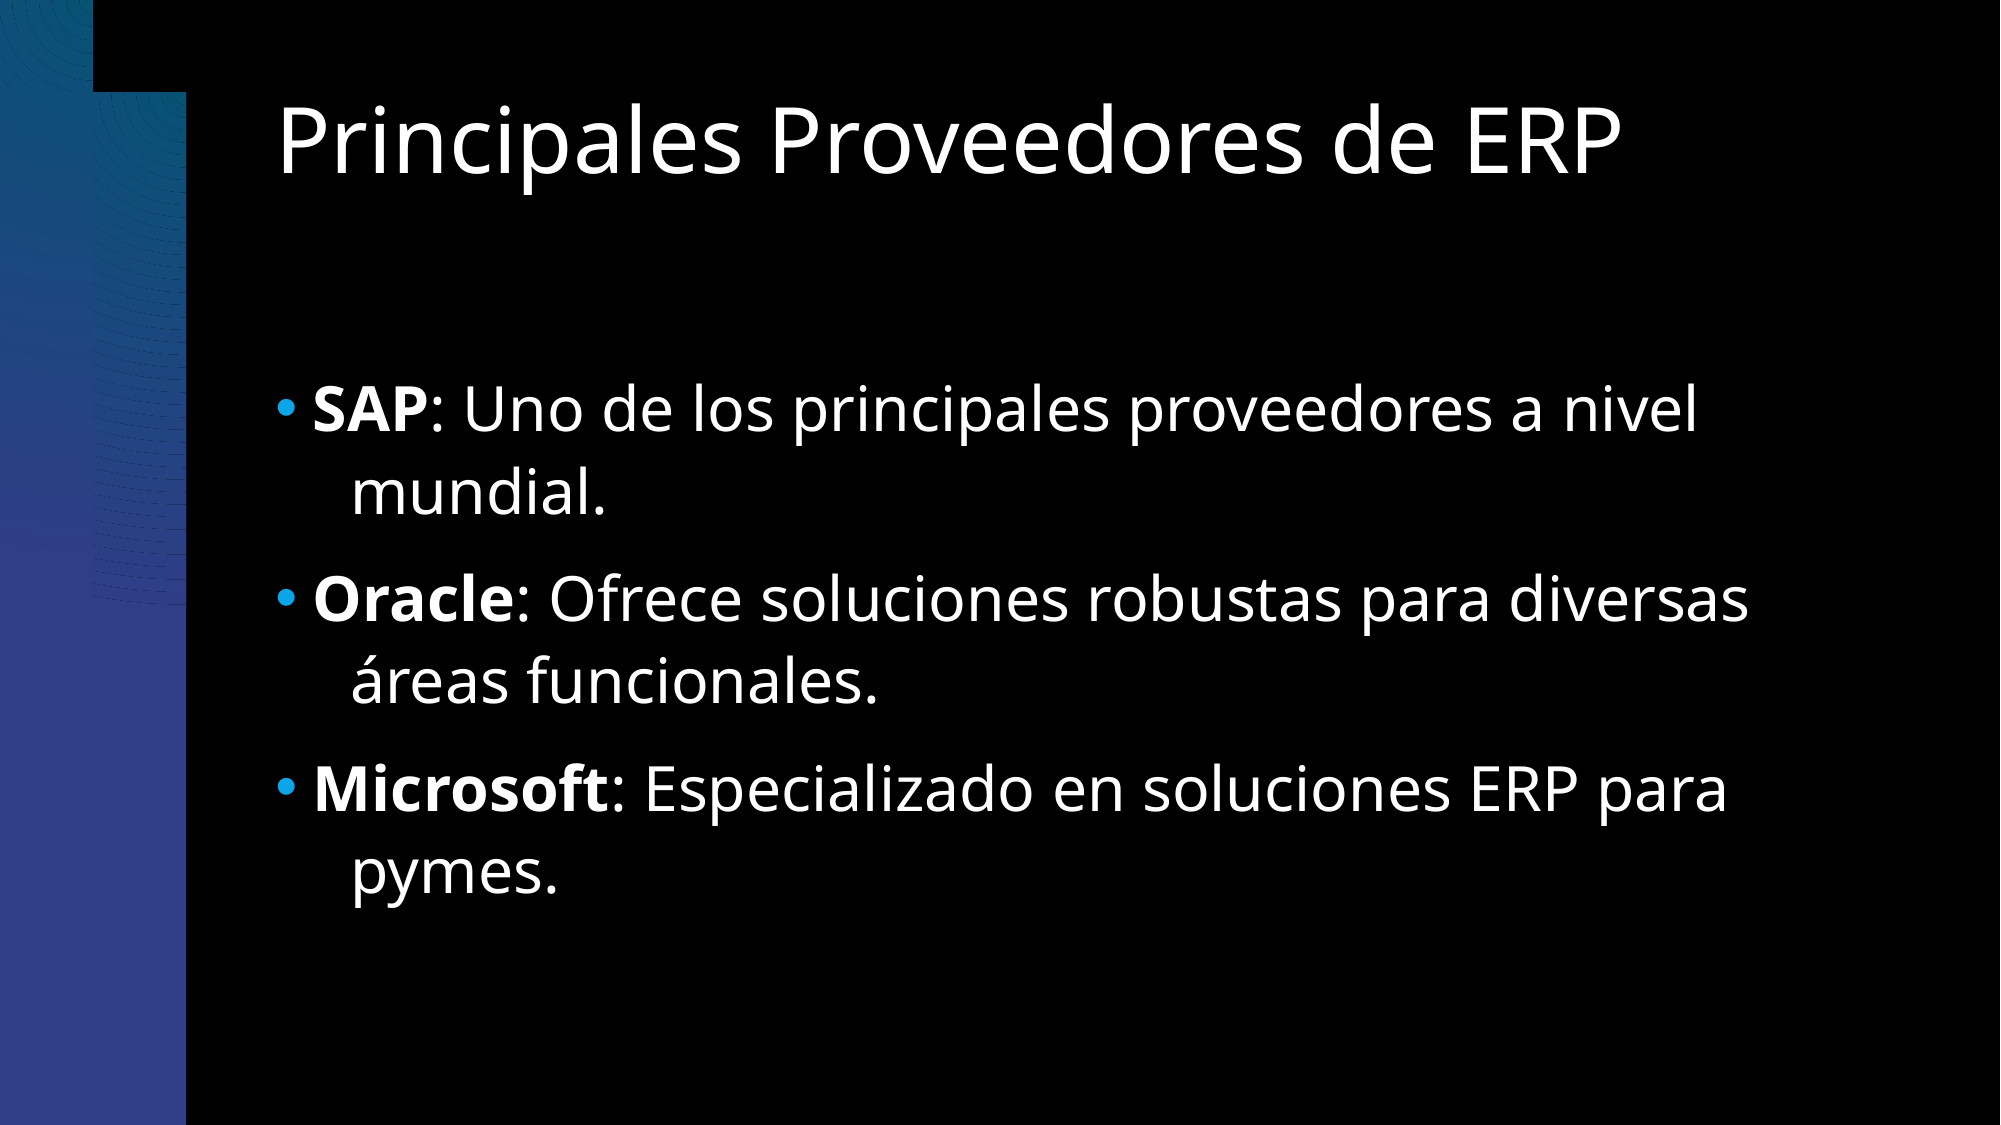

# Principales Proveedores de ERP
SAP: Uno de los principales proveedores a nivel mundial.
Oracle: Ofrece soluciones robustas para diversas áreas funcionales.
Microsoft: Especializado en soluciones ERP para pymes.